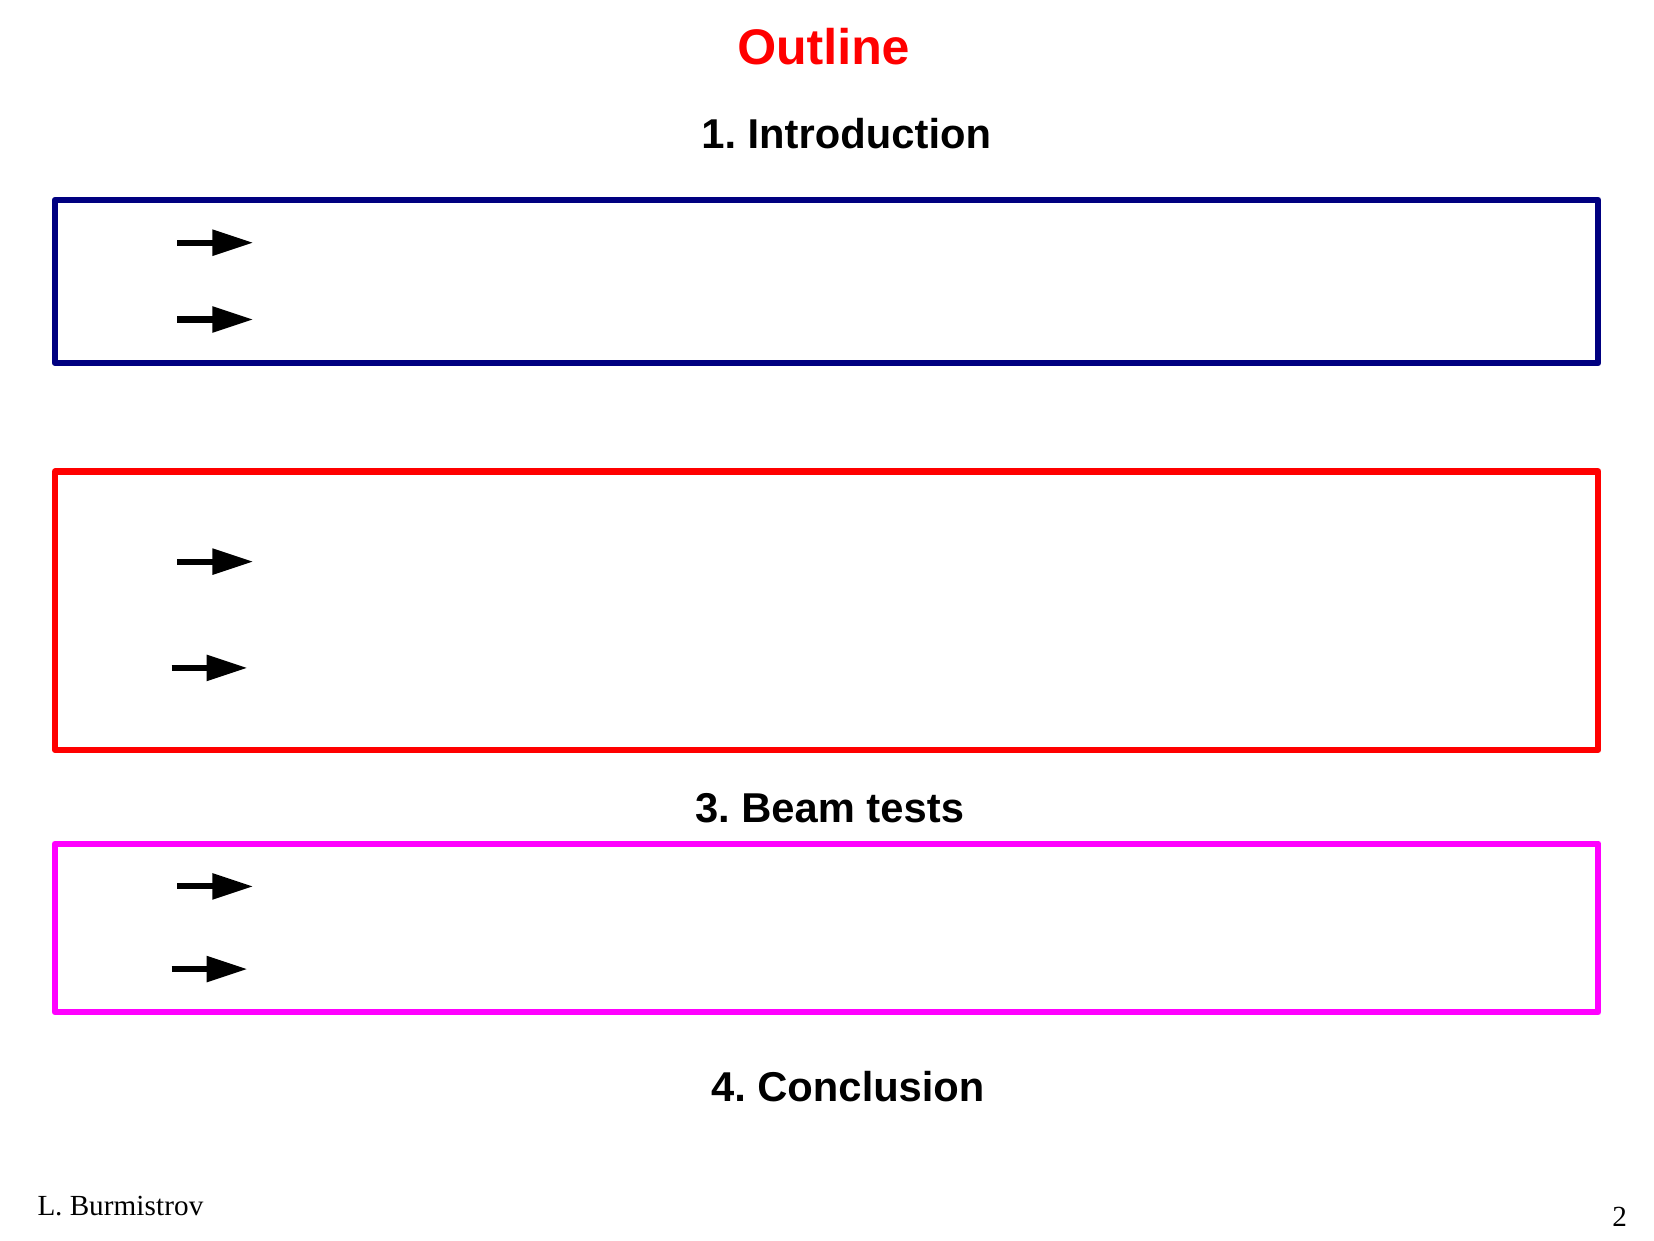

Outline
1. Introduction
3. Beam tests
4. Conclusion
L. Burmistrov
2